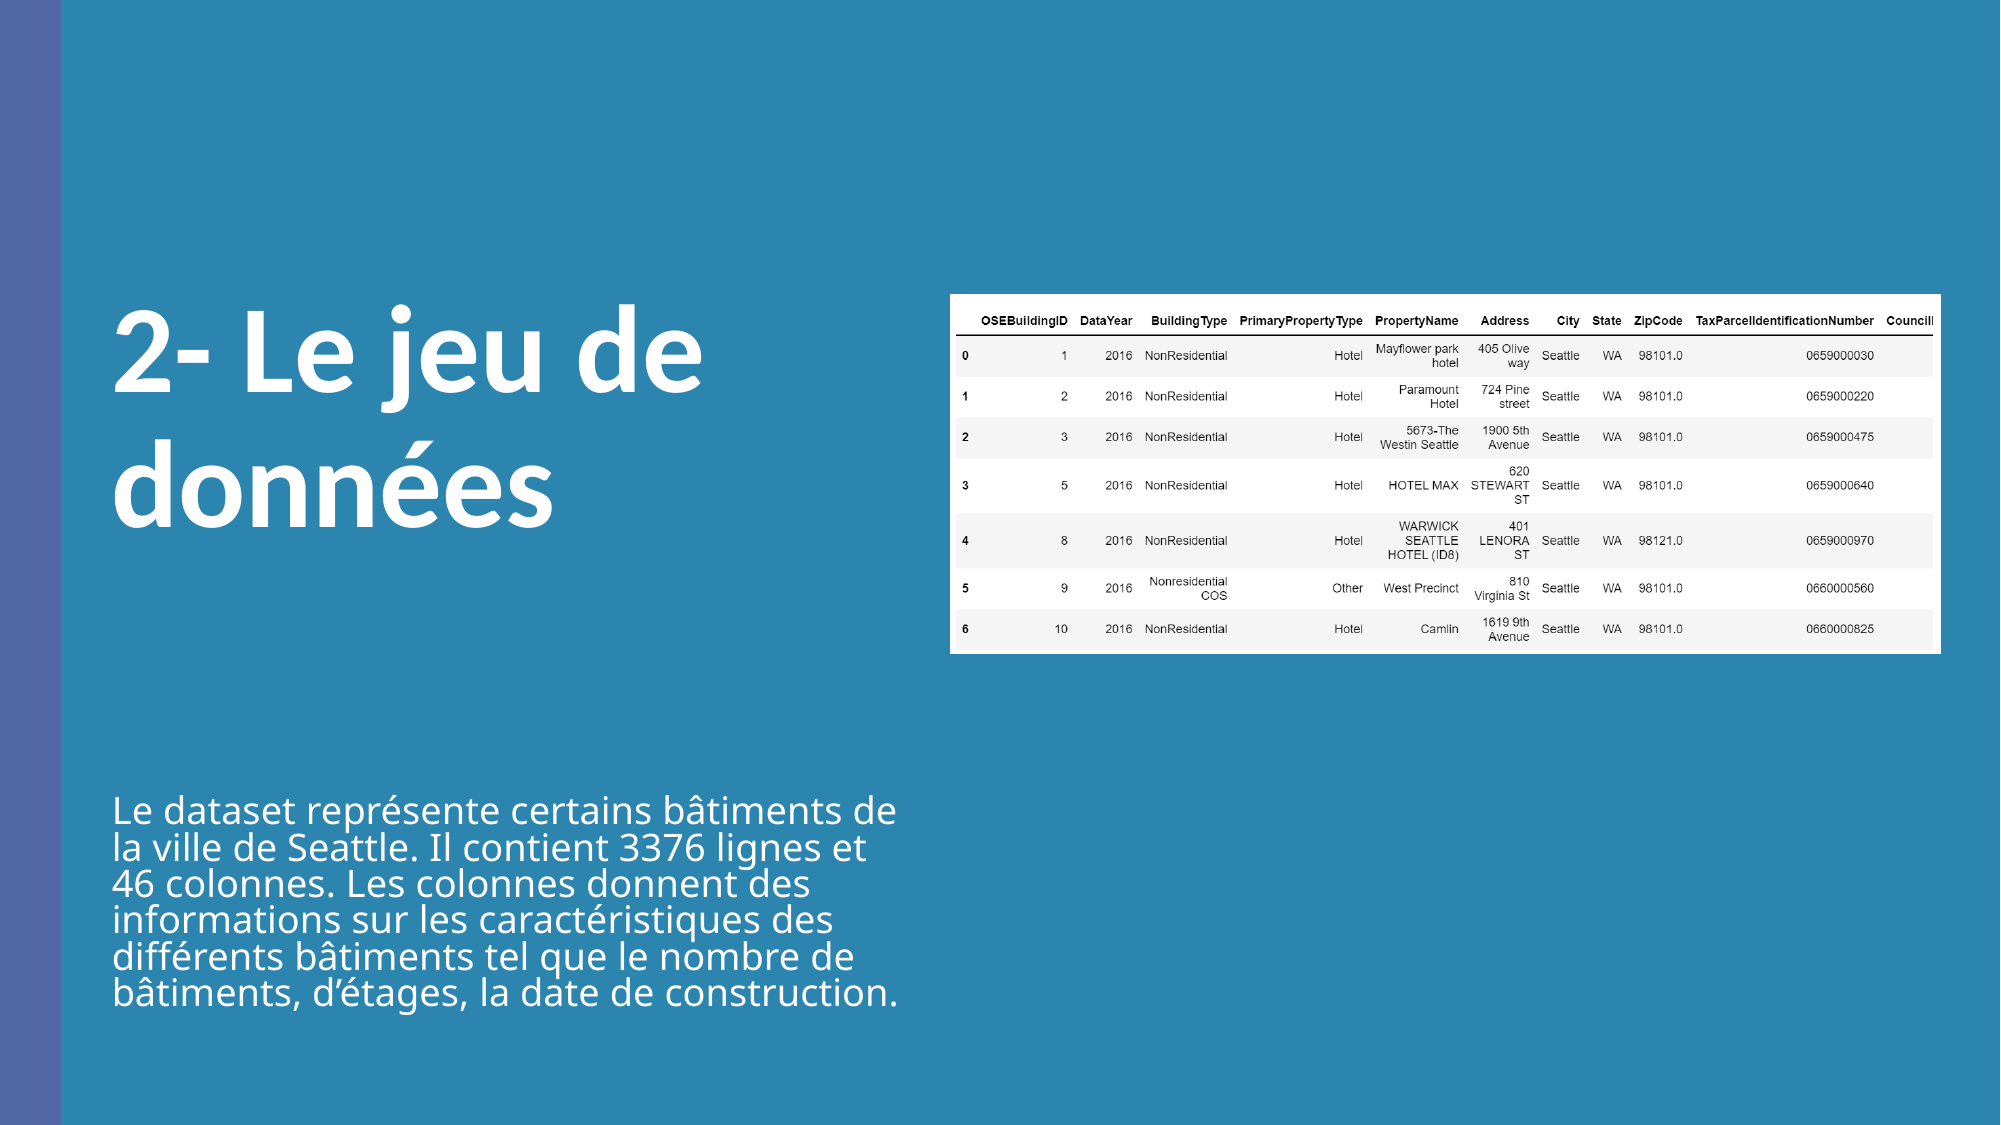

# 2- Le jeu de données
Le dataset représente certains bâtiments de la ville de Seattle. Il contient 3376 lignes et 46 colonnes. Les colonnes donnent des informations sur les caractéristiques des différents bâtiments tel que le nombre de bâtiments, d’étages, la date de construction.